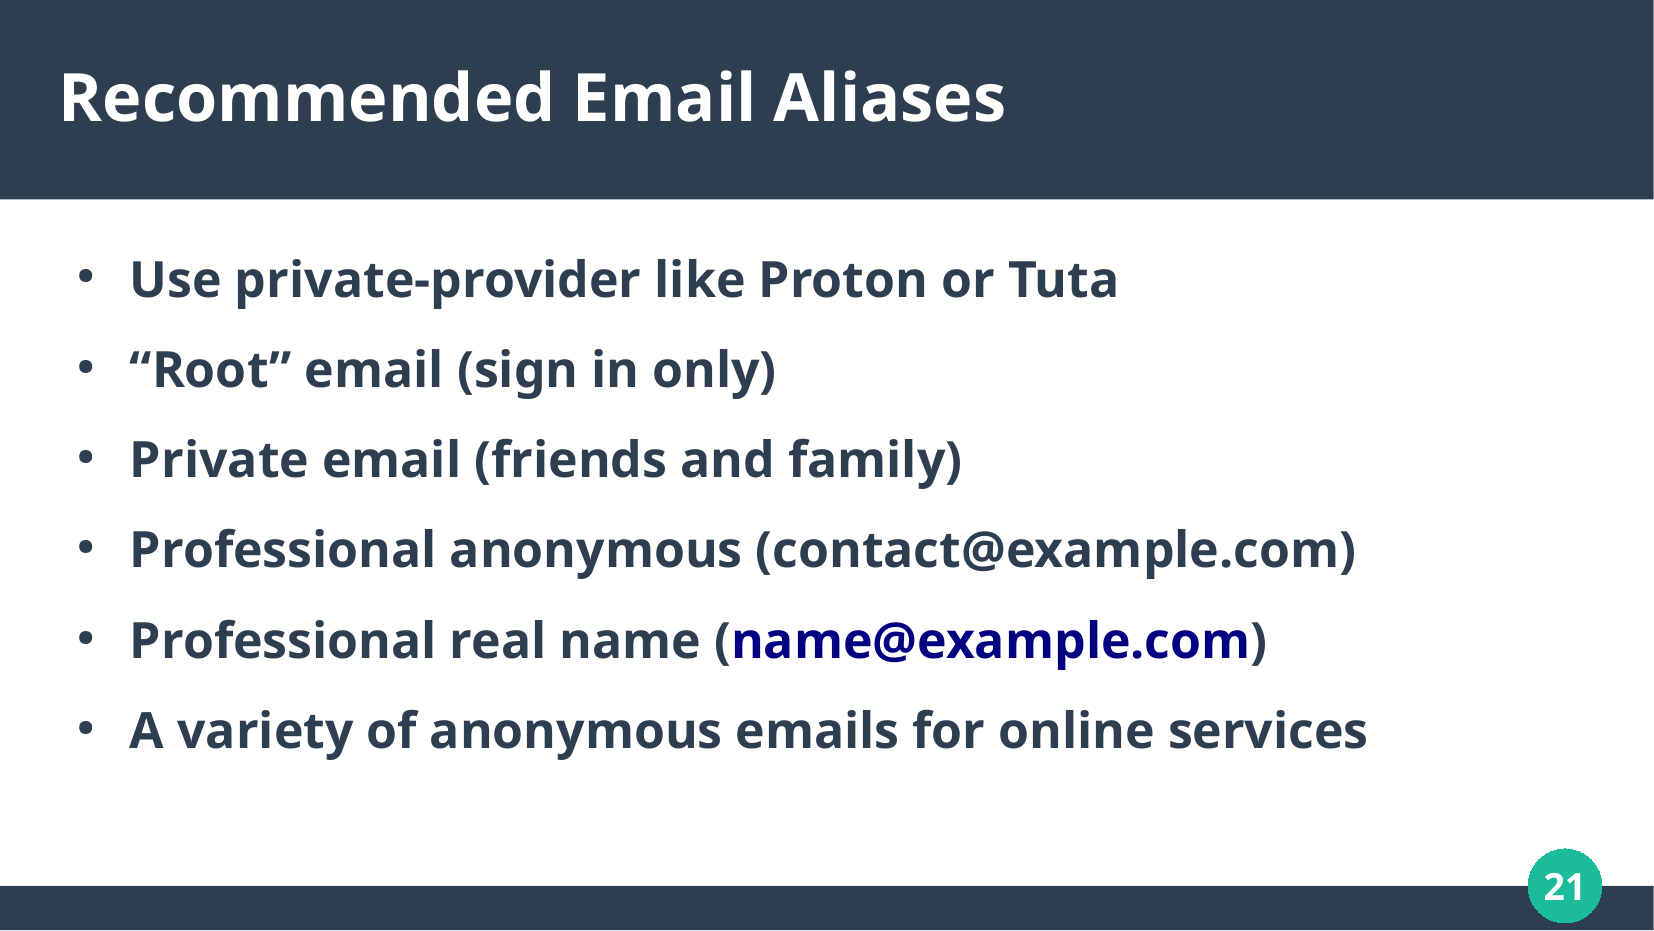

# Recommended Email Aliases
Use private-provider like Proton or Tuta
“Root” email (sign in only)
Private email (friends and family)
Professional anonymous (contact@example.com)
Professional real name (name@example.com)
A variety of anonymous emails for online services
21